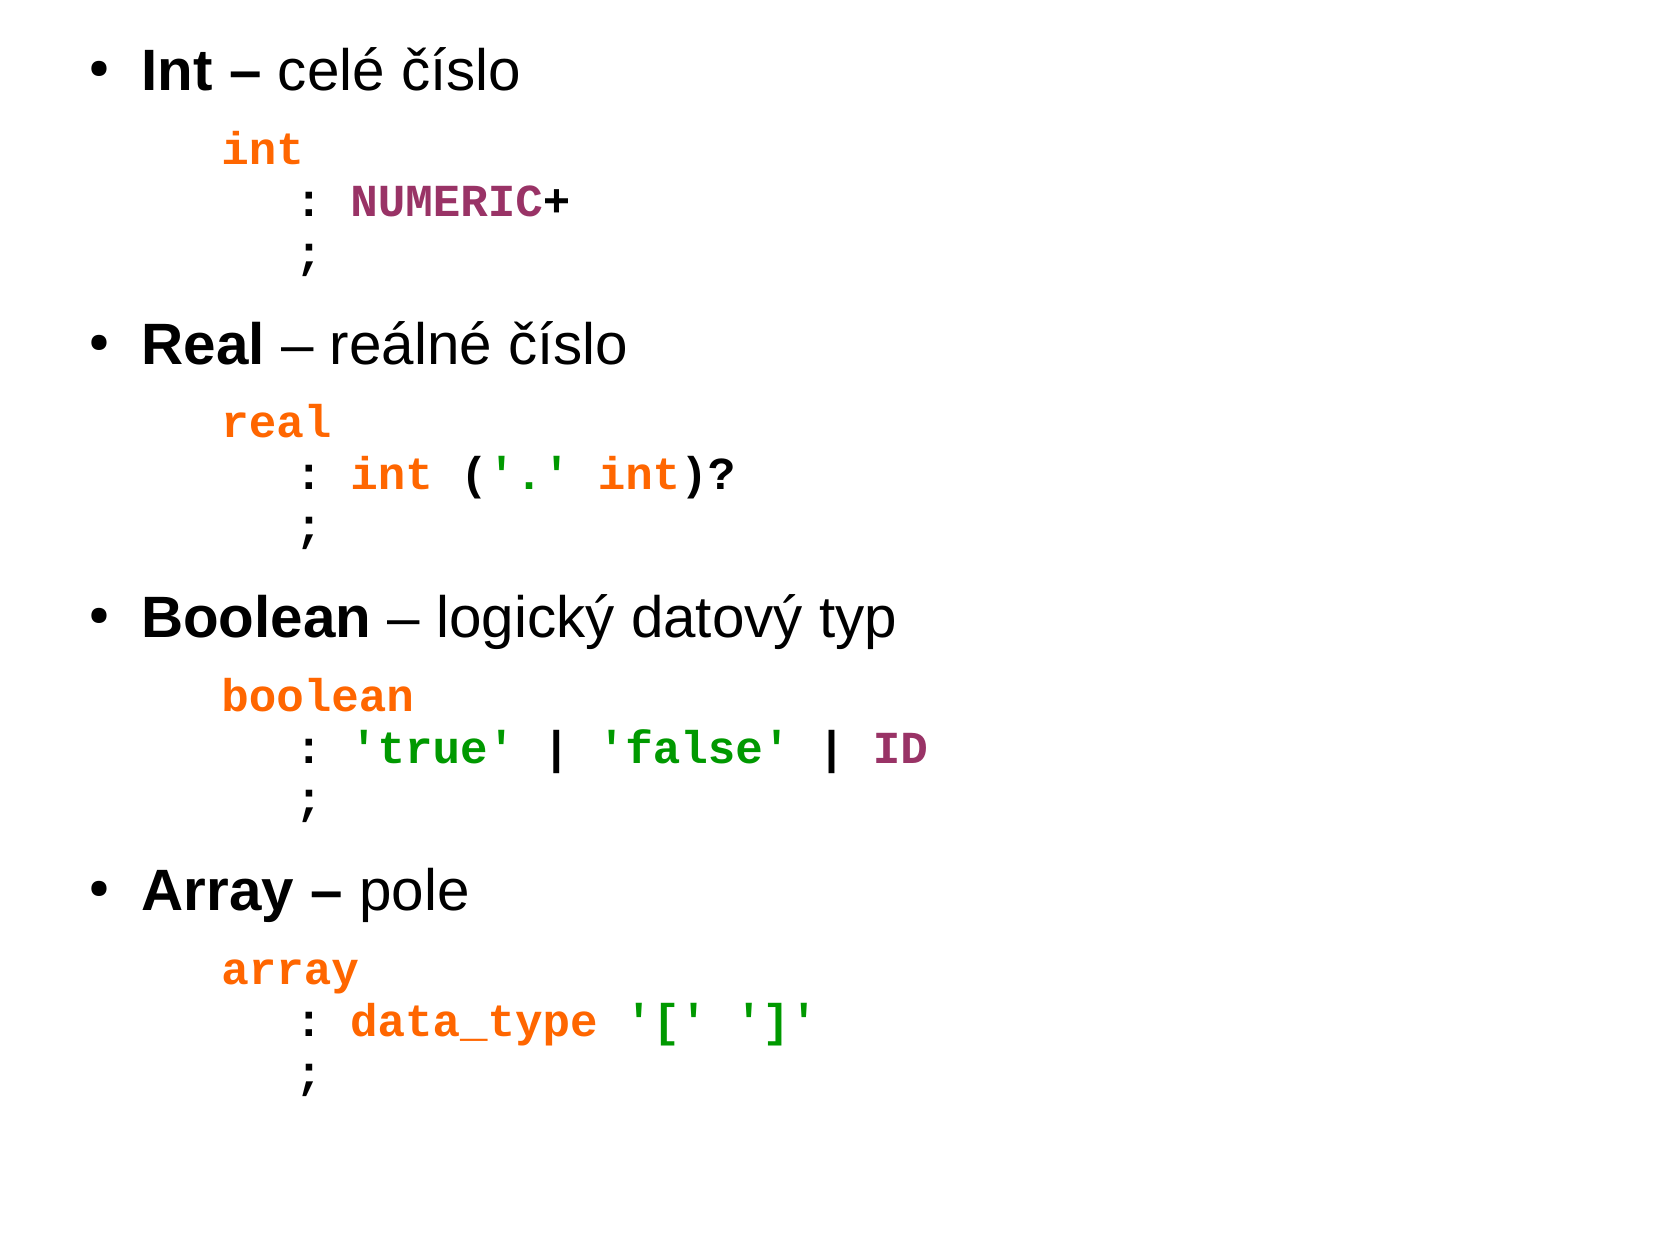

# Int – celé číslo
 			int
 			: NUMERIC+
 			;
Real – reálné číslo
 			real
 			: int ('.' int)?
 			;
Boolean – logický datový typ
 			boolean
 			: 'true' | 'false' | ID
 			;
Array – pole
 			array
 			: data_type '[' ']'
 			;